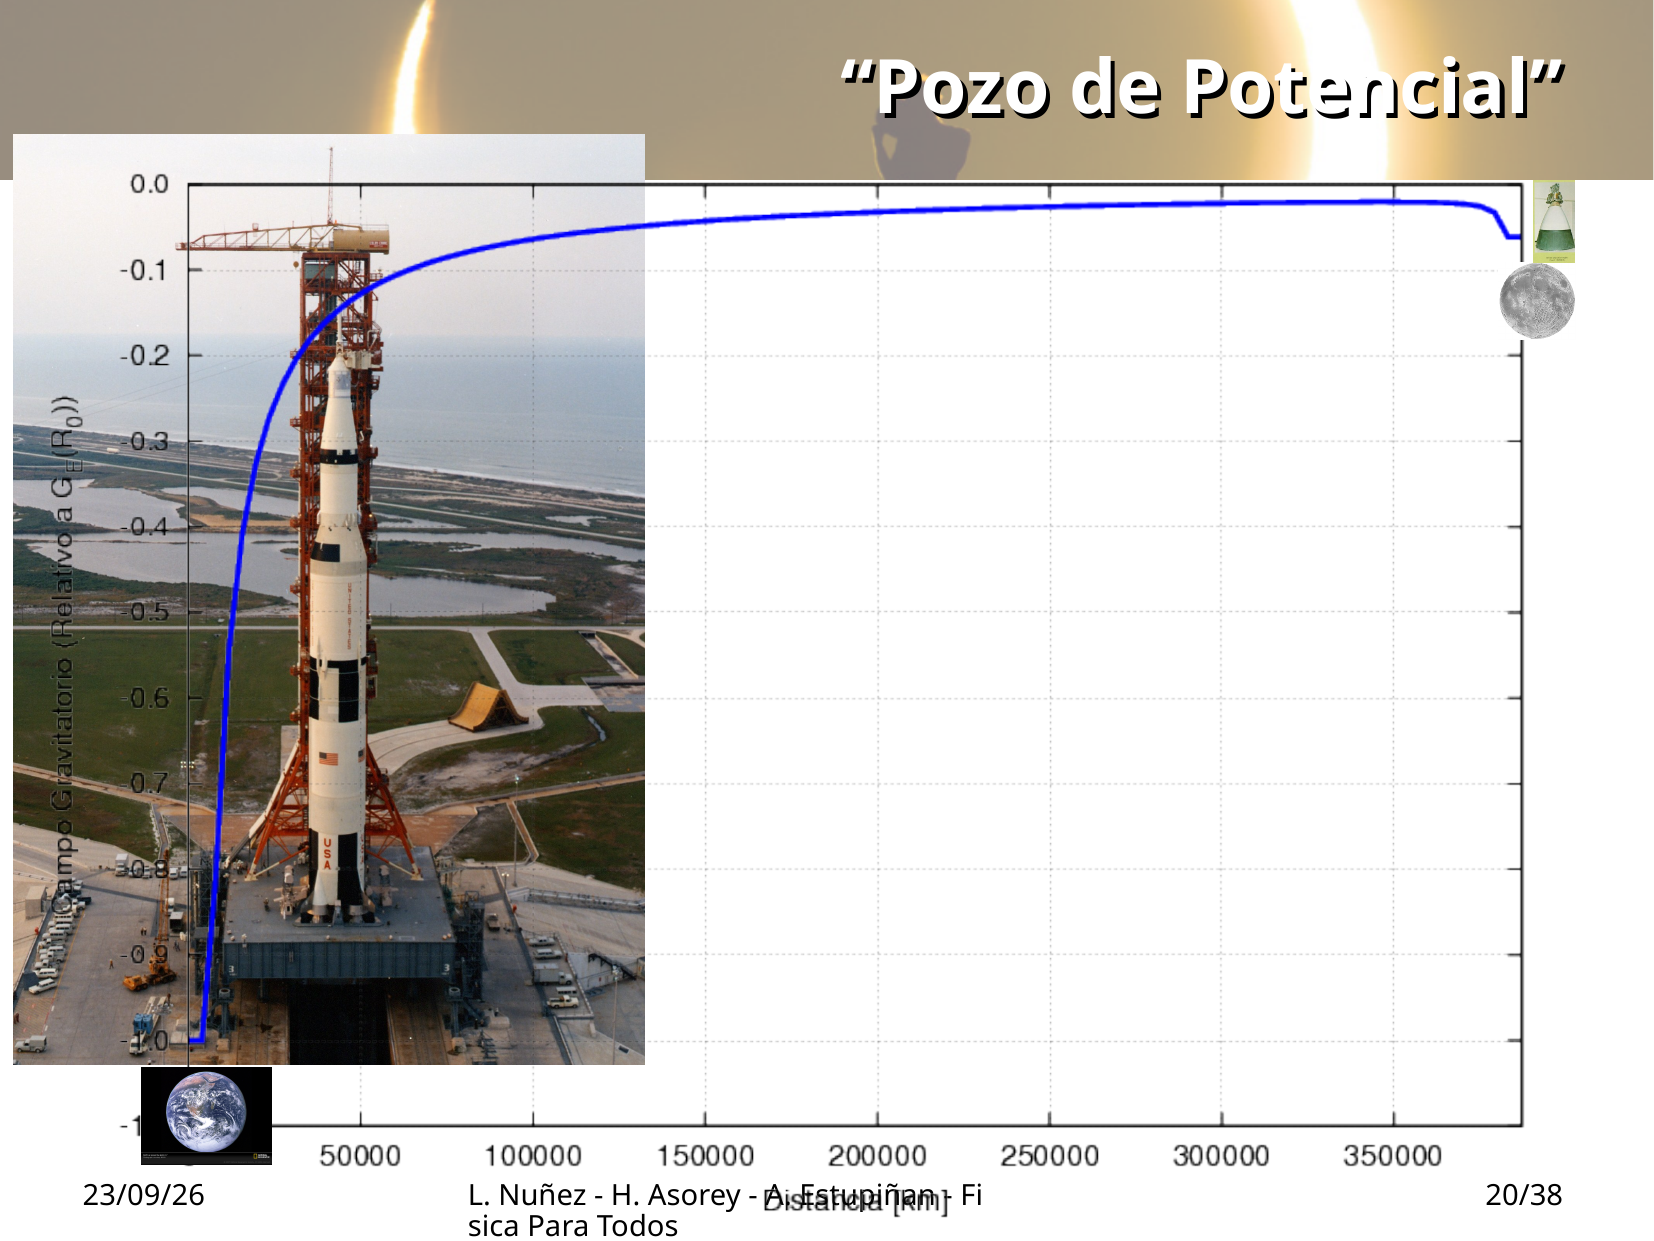

# “Pozo de Potencial”
L. Nuñez - H. Asorey - A. Estupiñan - Fisica Para Todos
20